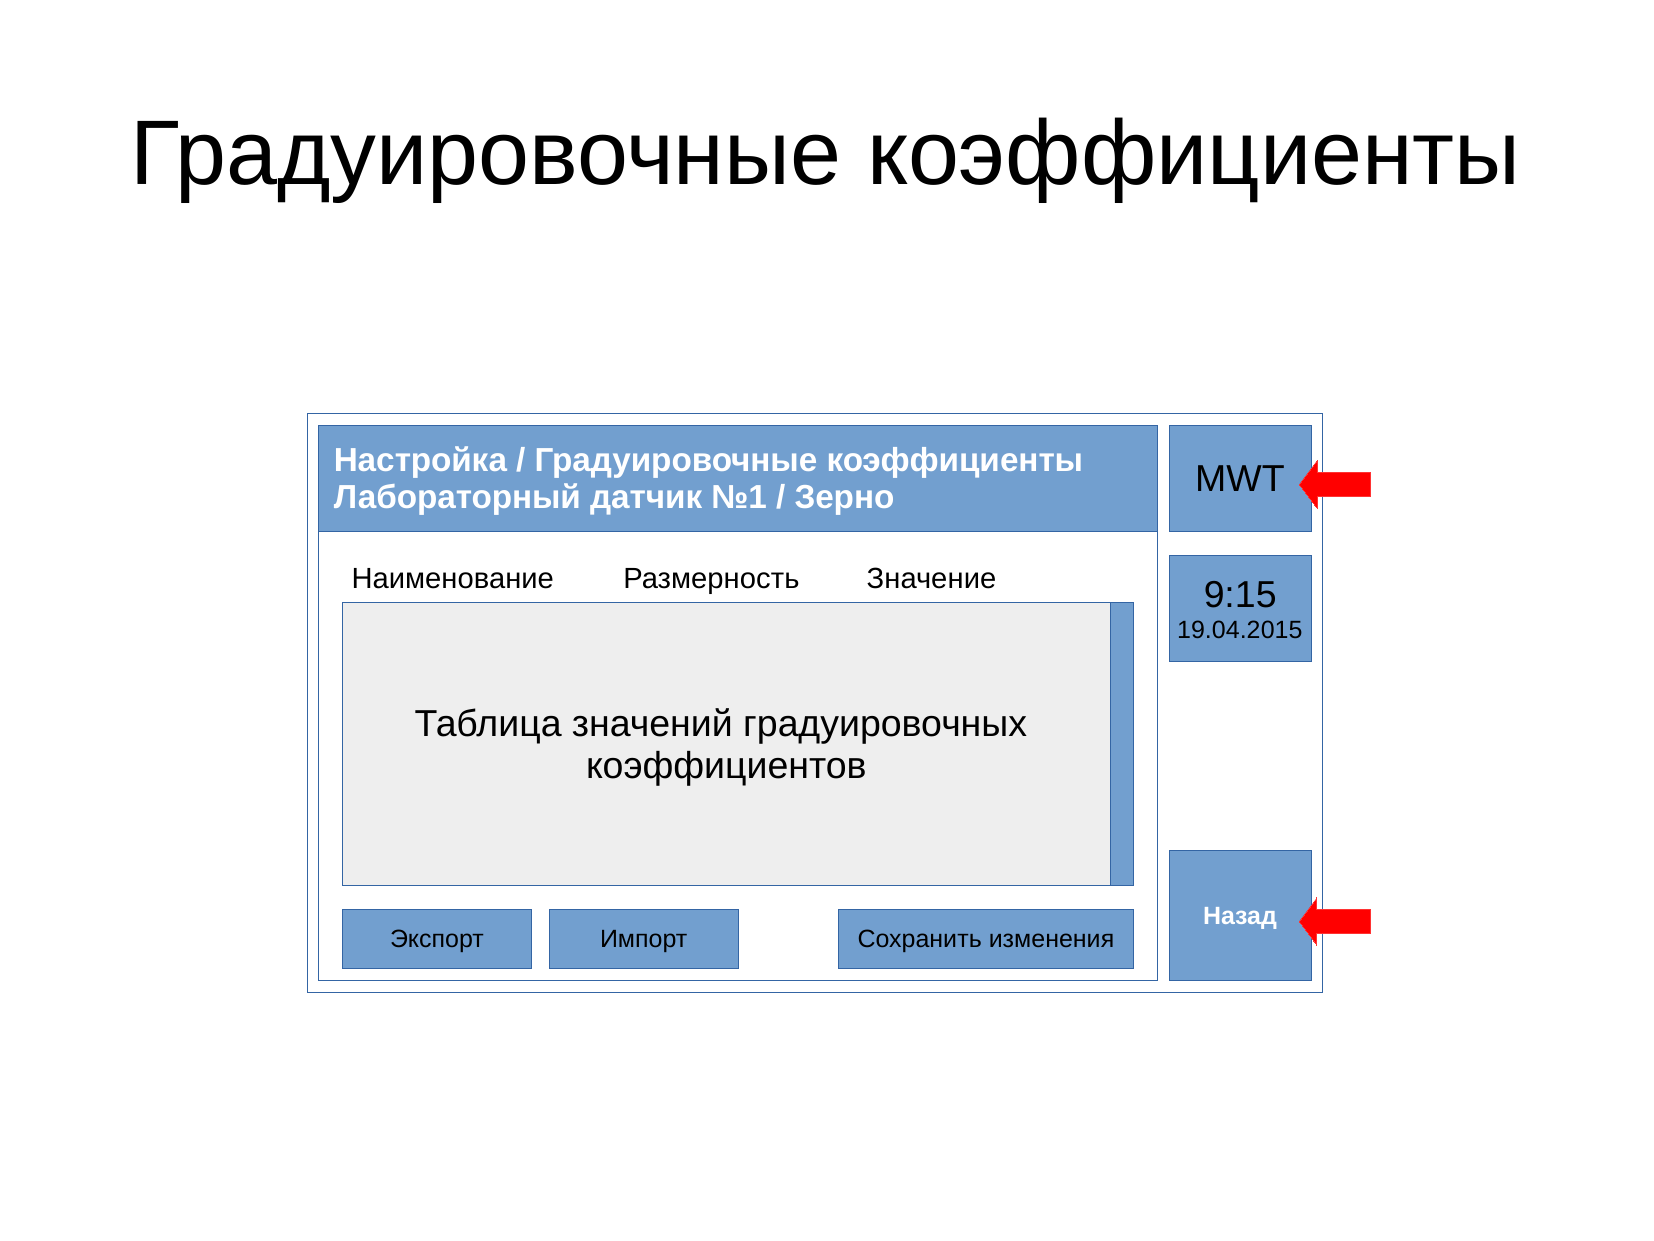

# Градуировочные коэффициенты
Настройка / Градуировочные коэффициенты
Лабораторный датчик №1 / Зерно
MWT
Наименование
Размерность
Значение
9:15
19.04.2015
Таблица значений градуировочных
коэффициентов
Назад
Экспорт
Импорт
Сохранить изменения